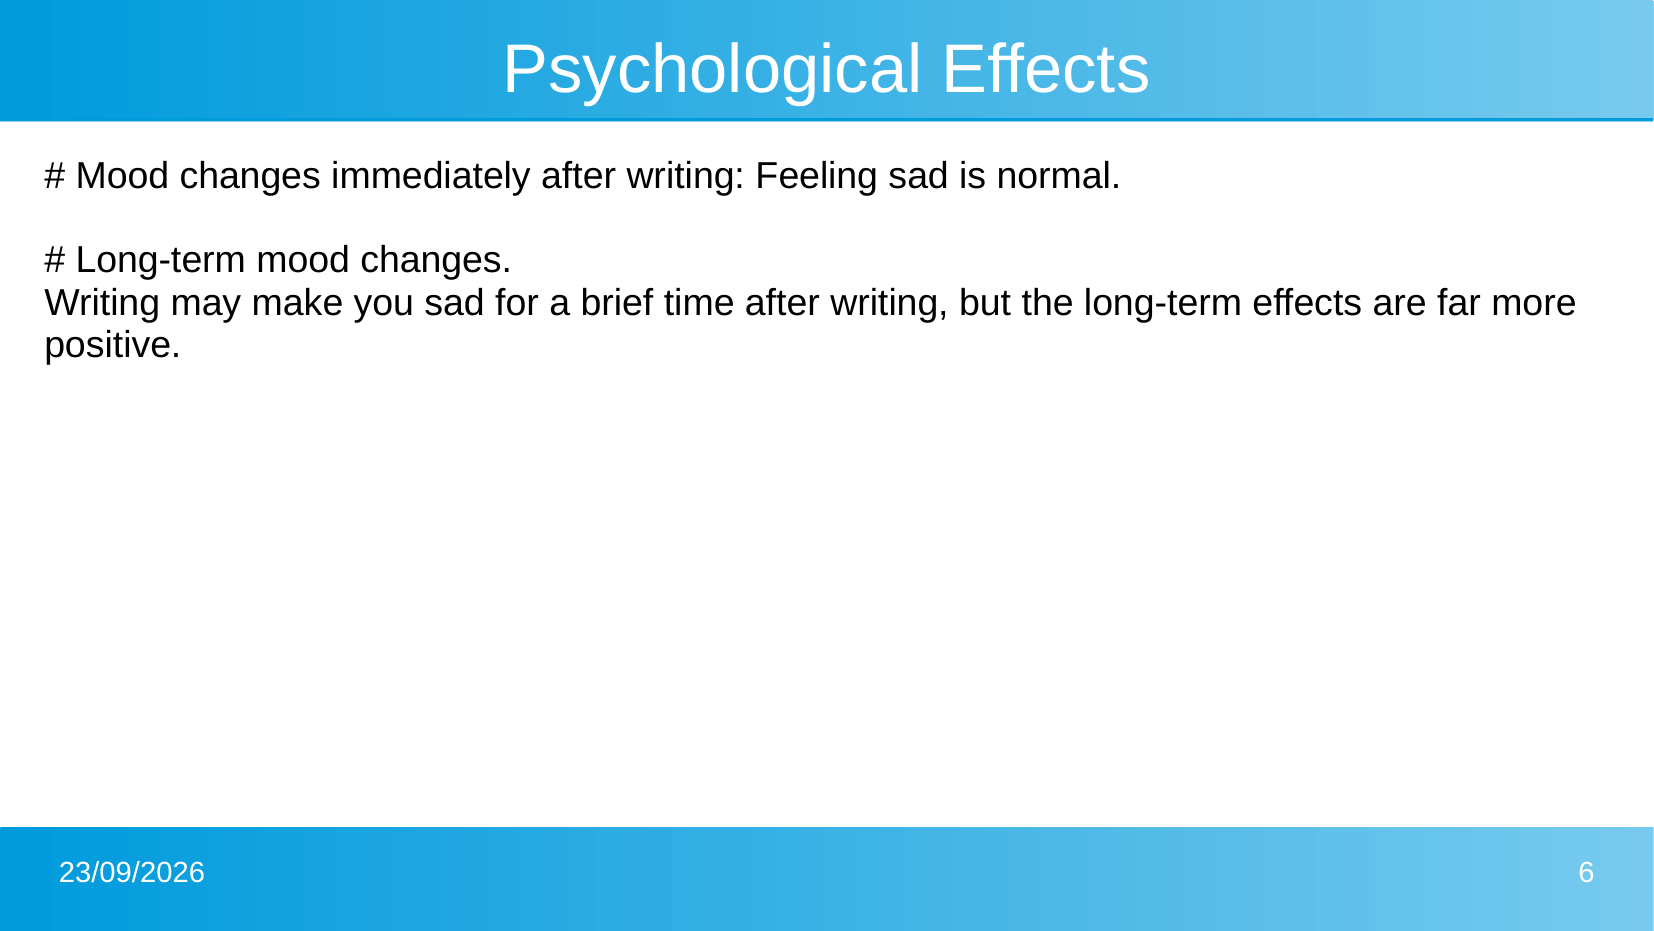

# Psychological Effects
# Mood changes immediately after writing: Feeling sad is normal.
# Long-term mood changes.
Writing may make you sad for a brief time after writing, but the long-term effects are far more positive.
6